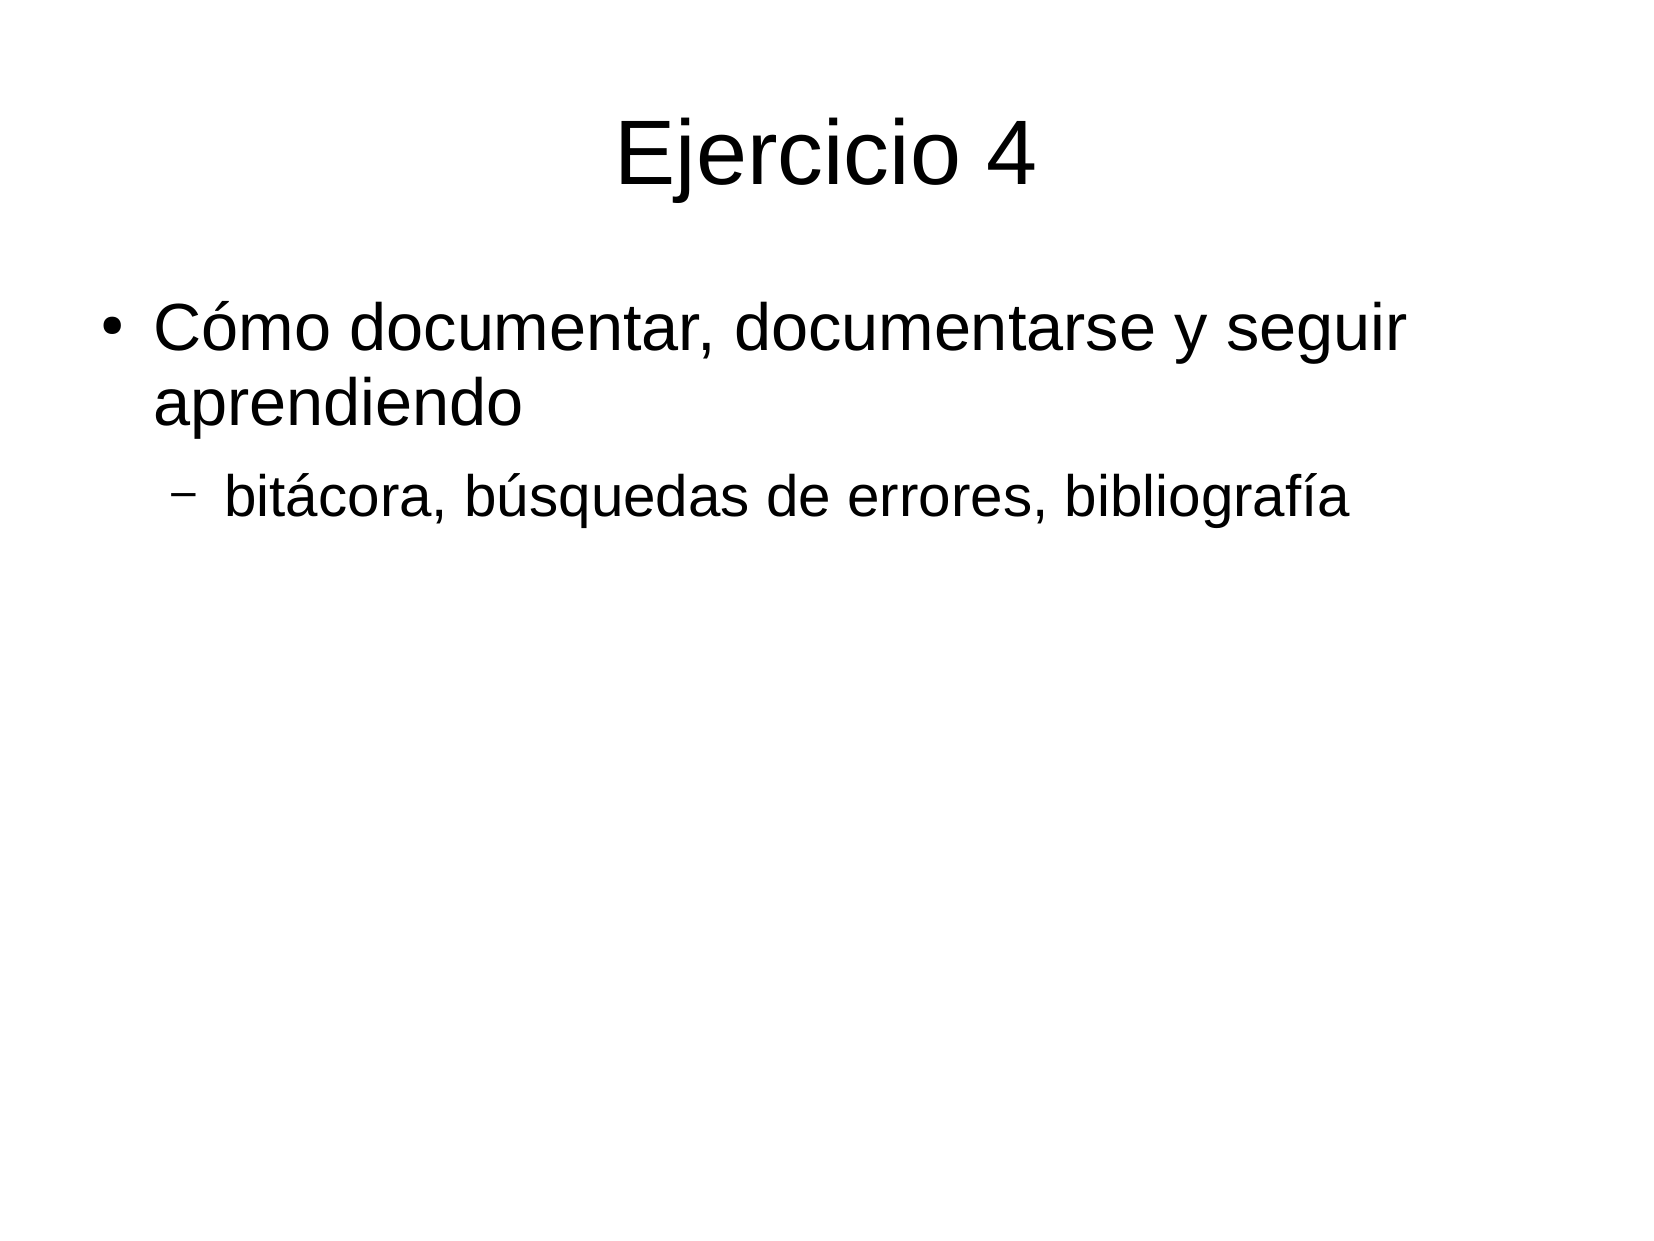

# Ejercicio 4
Cómo documentar, documentarse y seguir aprendiendo
bitácora, búsquedas de errores, bibliografía